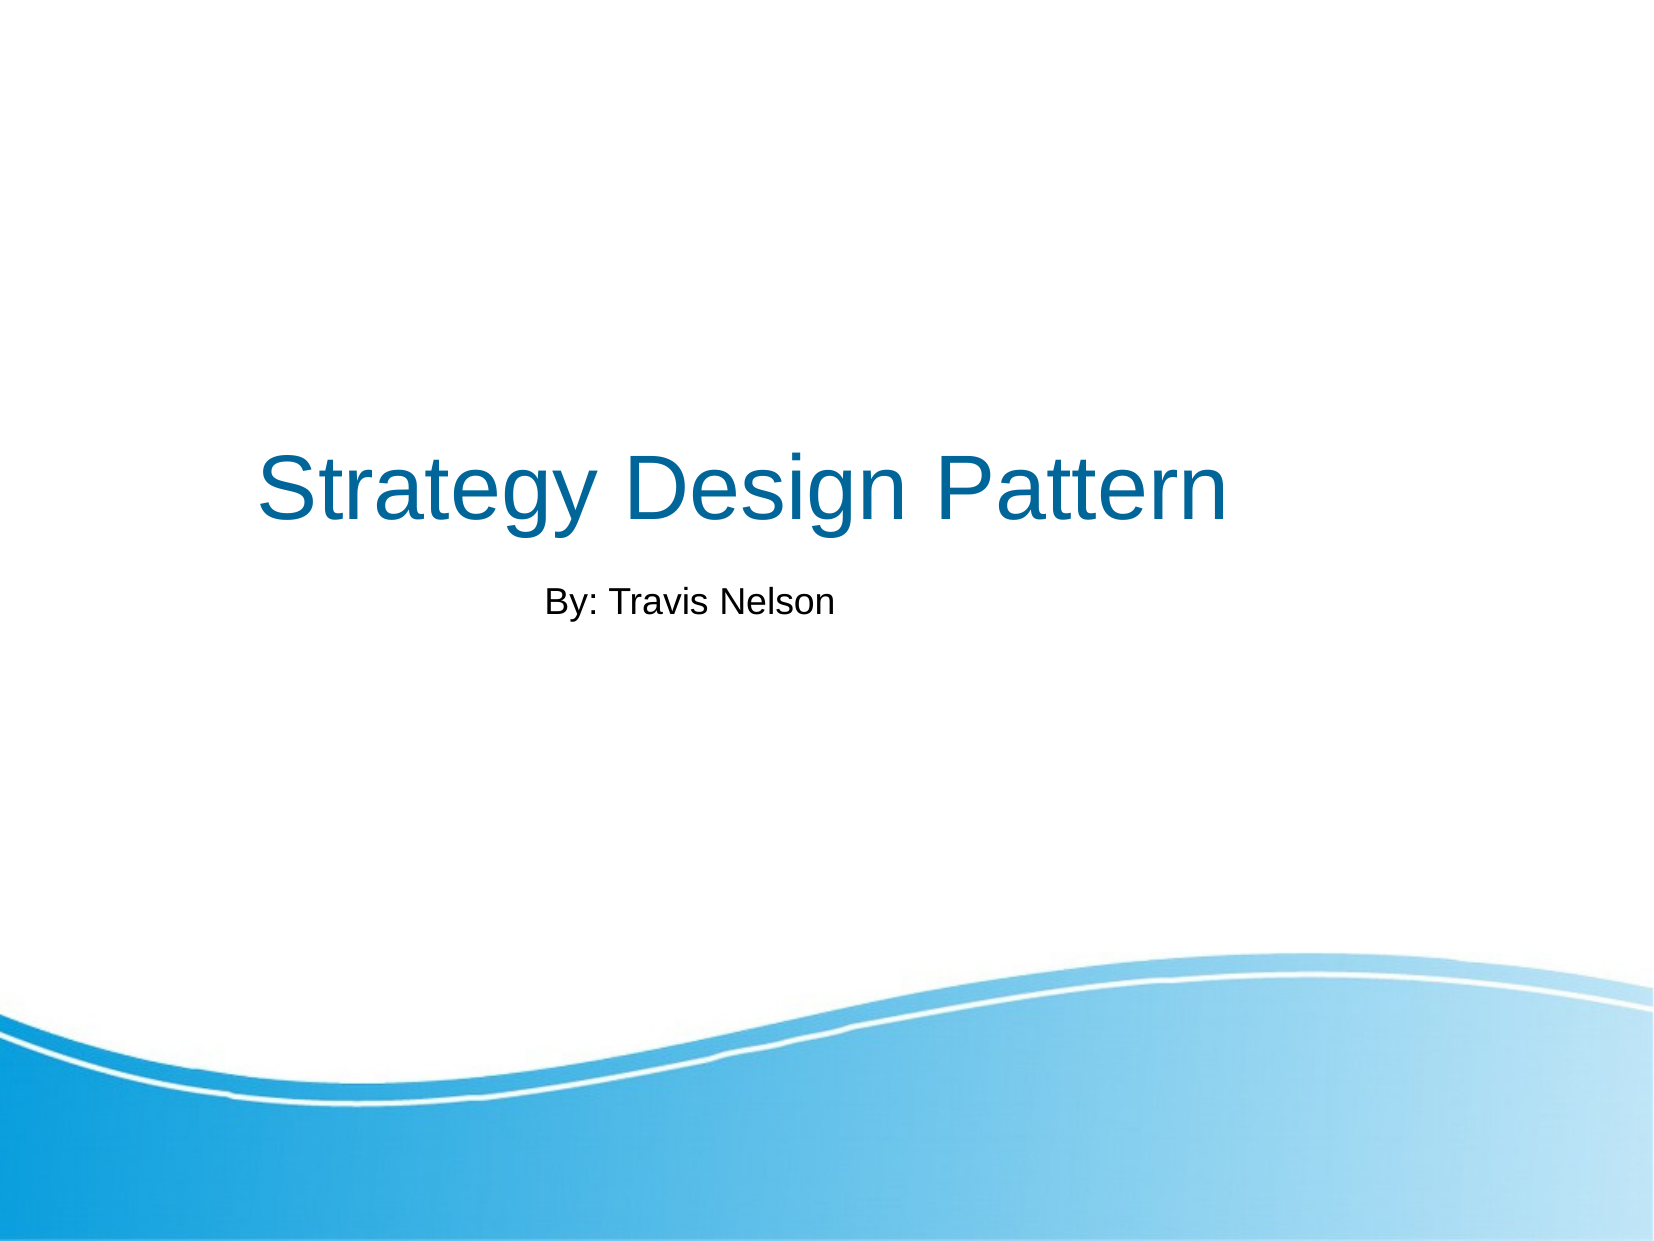

# Strategy Design Pattern
By: Travis Nelson